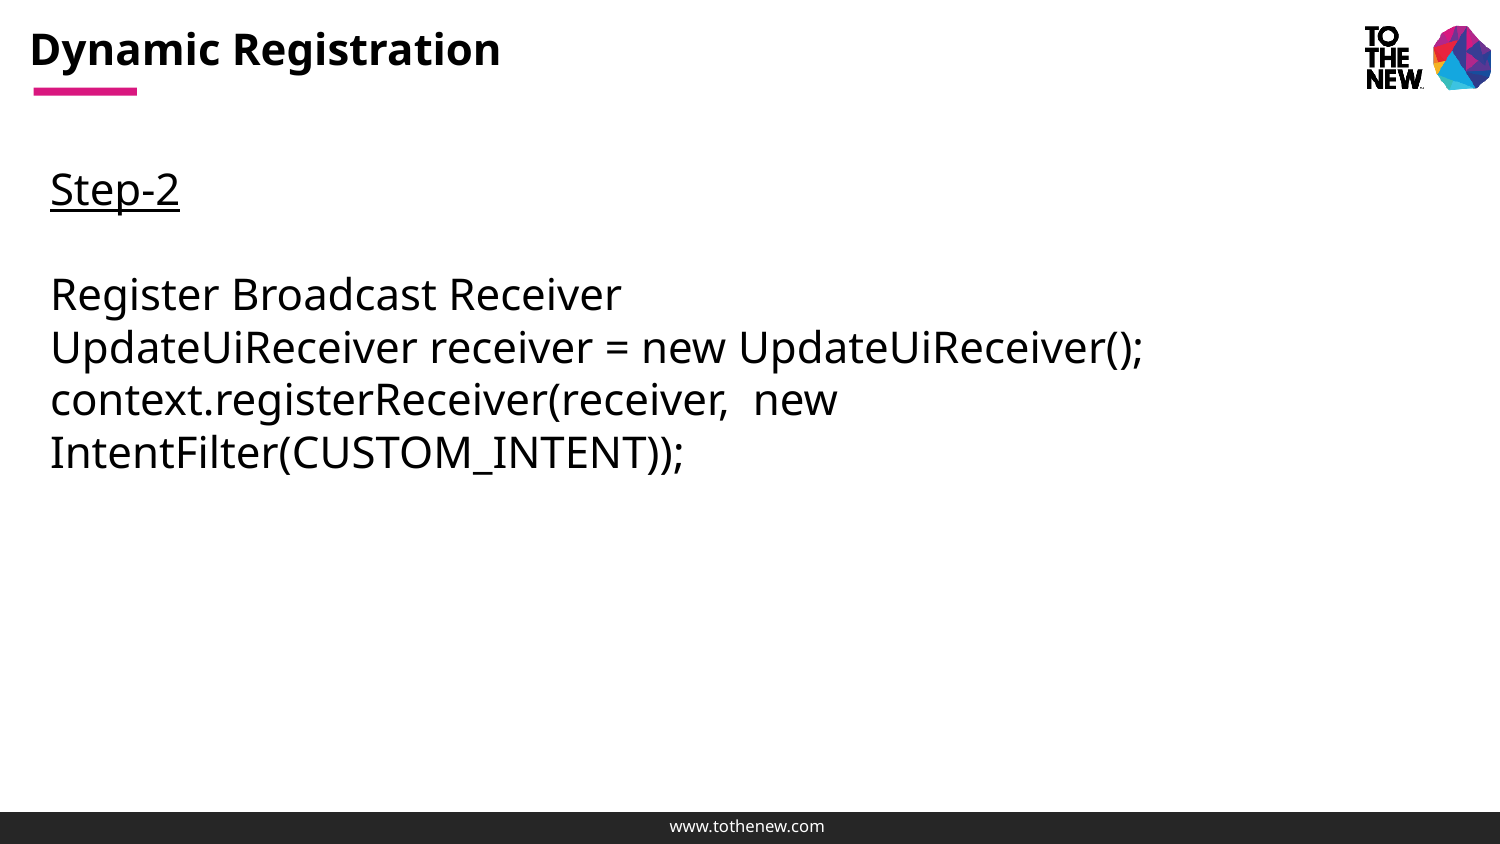

# Dynamic Registration
Step-2
Register Broadcast Receiver
UpdateUiReceiver receiver = new UpdateUiReceiver();
context.registerReceiver(receiver, new IntentFilter(CUSTOM_INTENT));